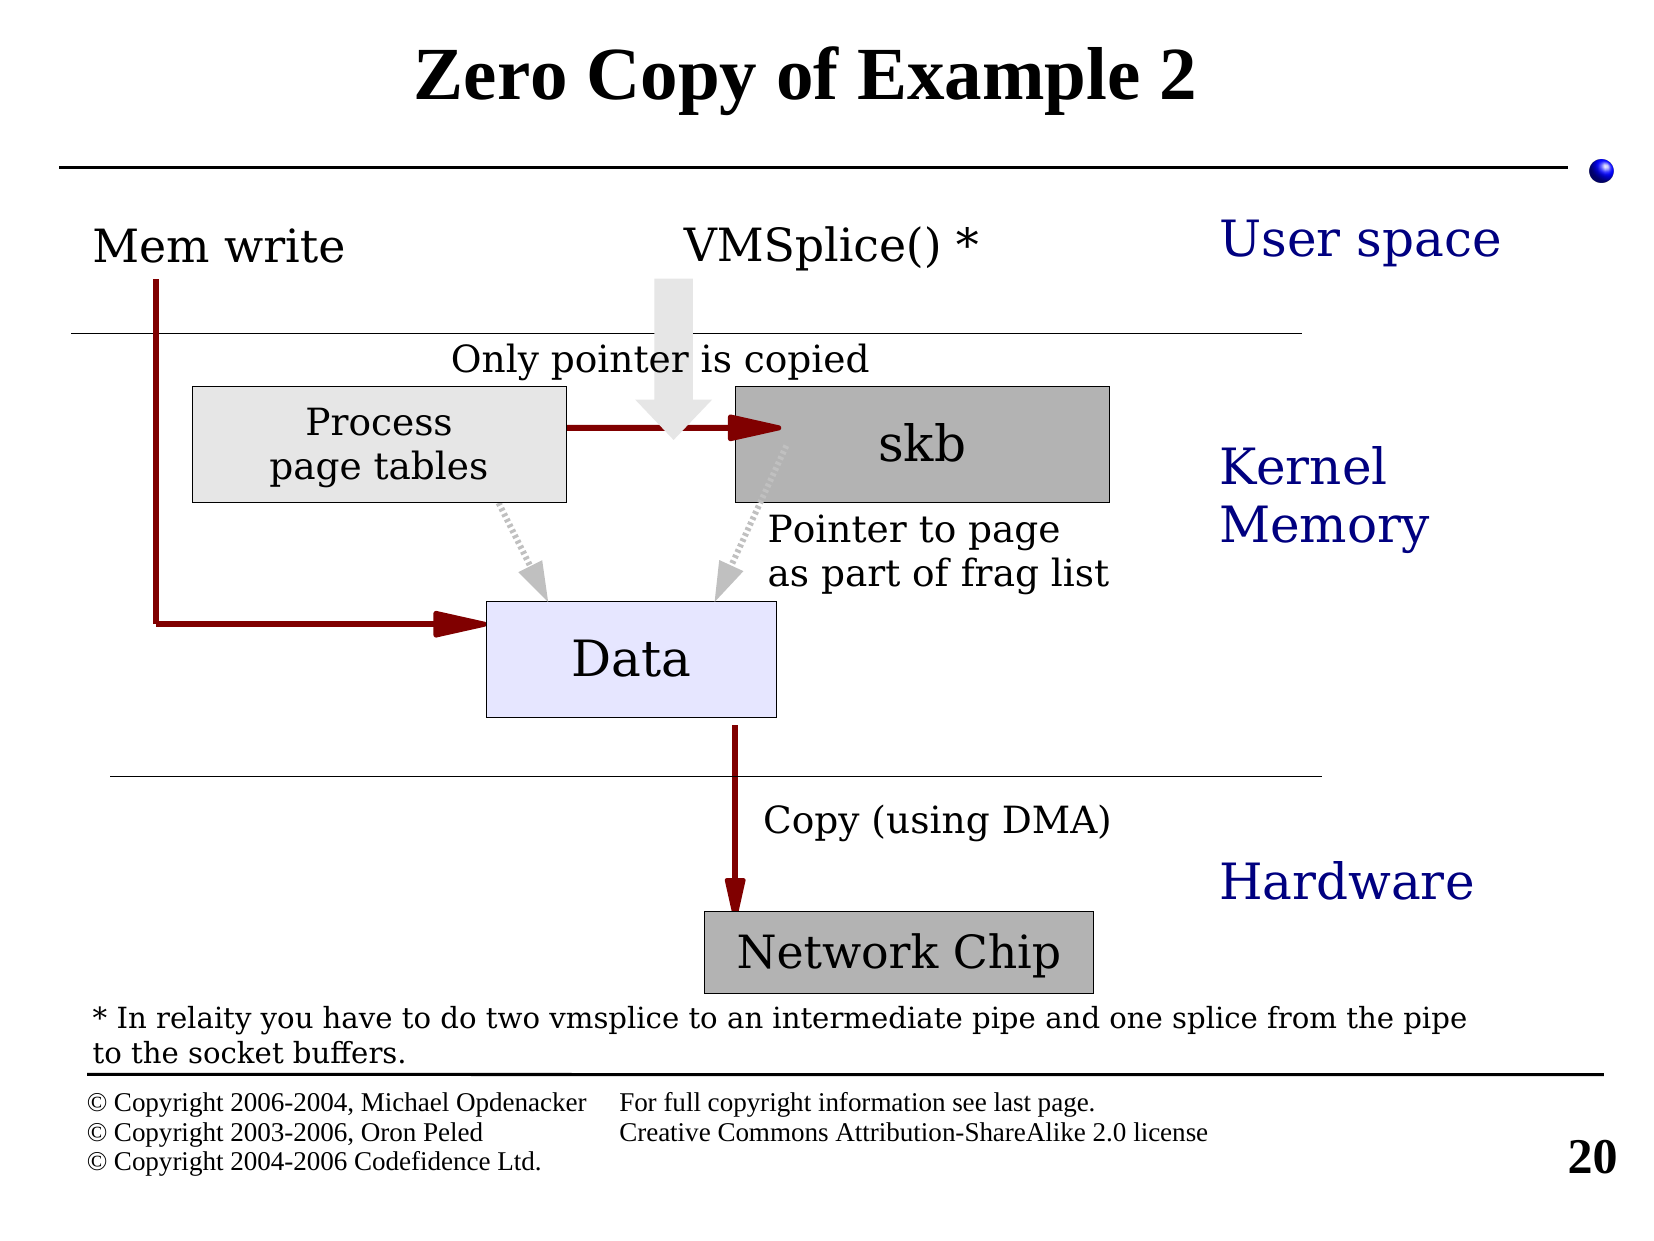

# Zero Copy of Example 2
User space
VMSplice() *
Mem write
Only pointer is copied
Process
page tables
skb
Kernel
Memory
Pointer to page
as part of frag list
Data
Copy (using DMA)
Hardware
Network Chip
* In relaity you have to do two vmsplice to an intermediate pipe and one splice from the pipe to the socket buffers.